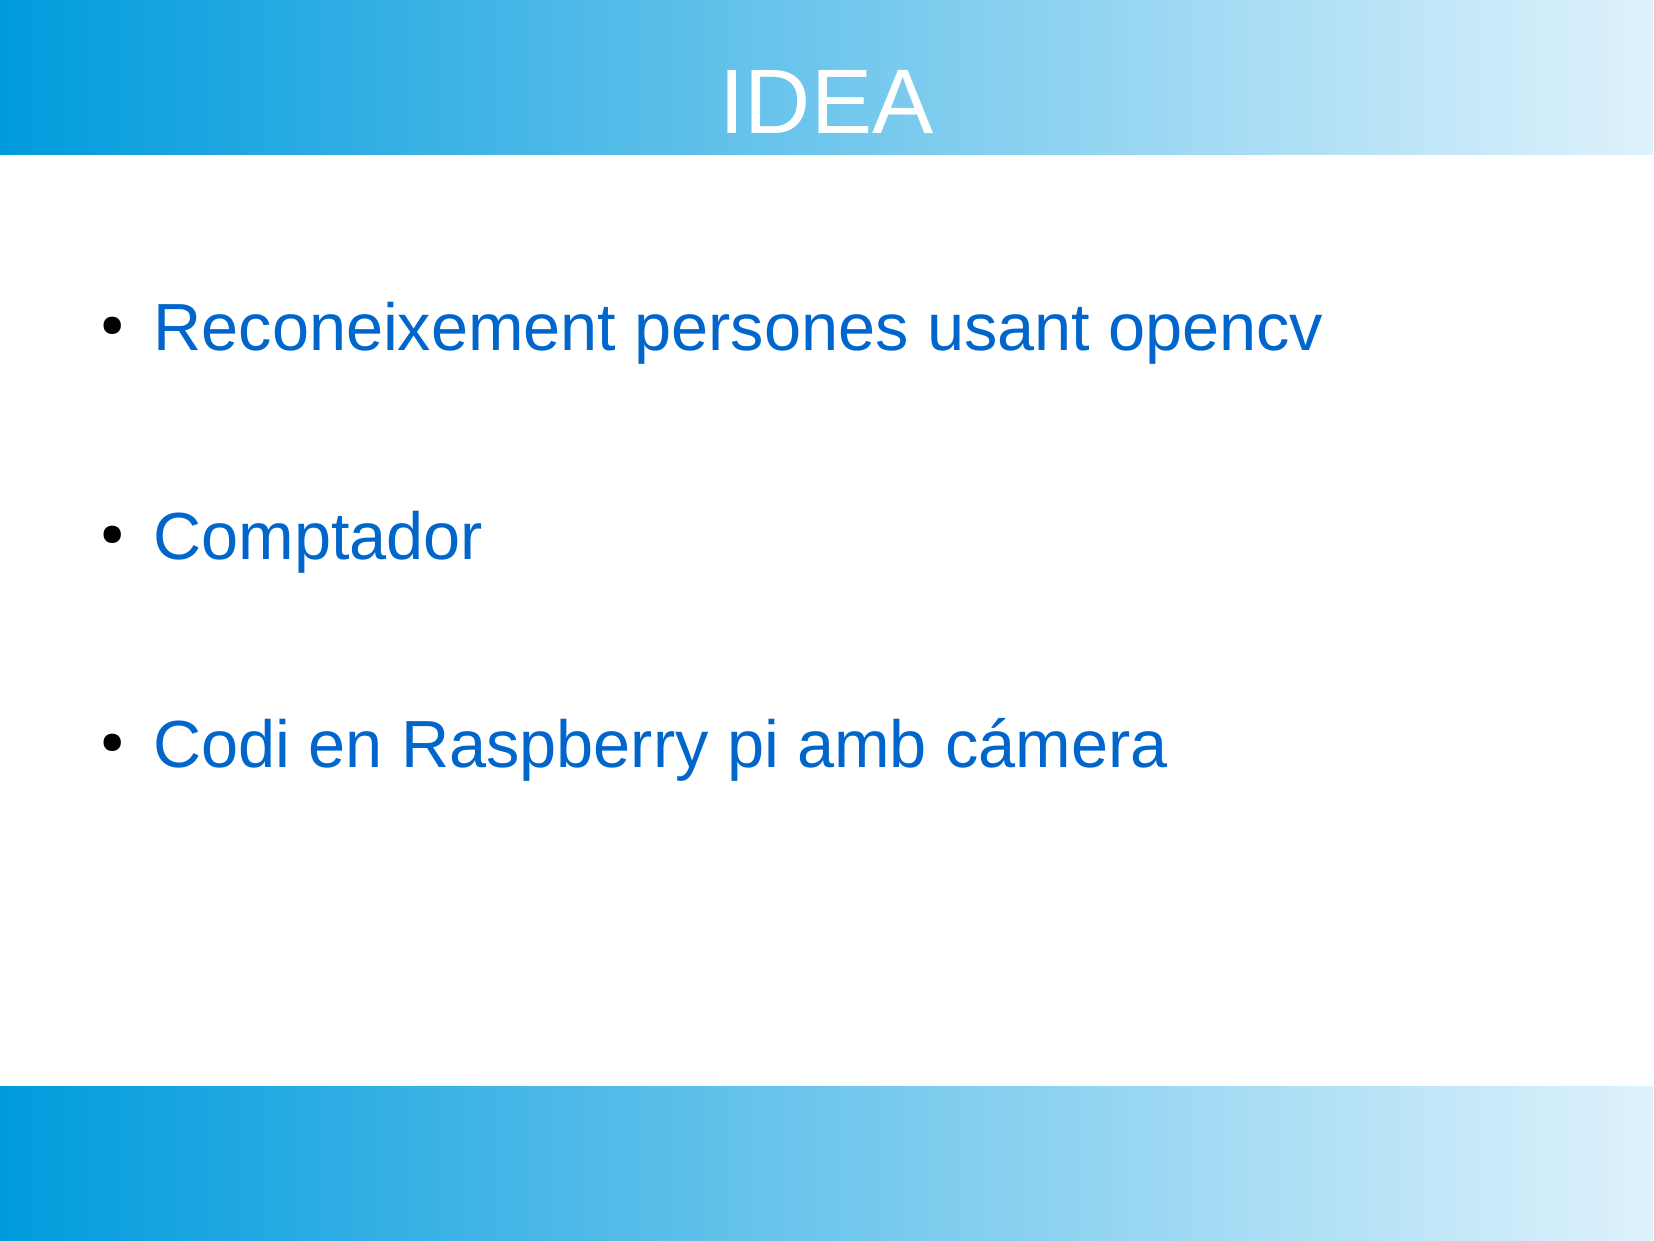

# IDEA
Reconeixement persones usant opencv
Comptador
Codi en Raspberry pi amb cámera